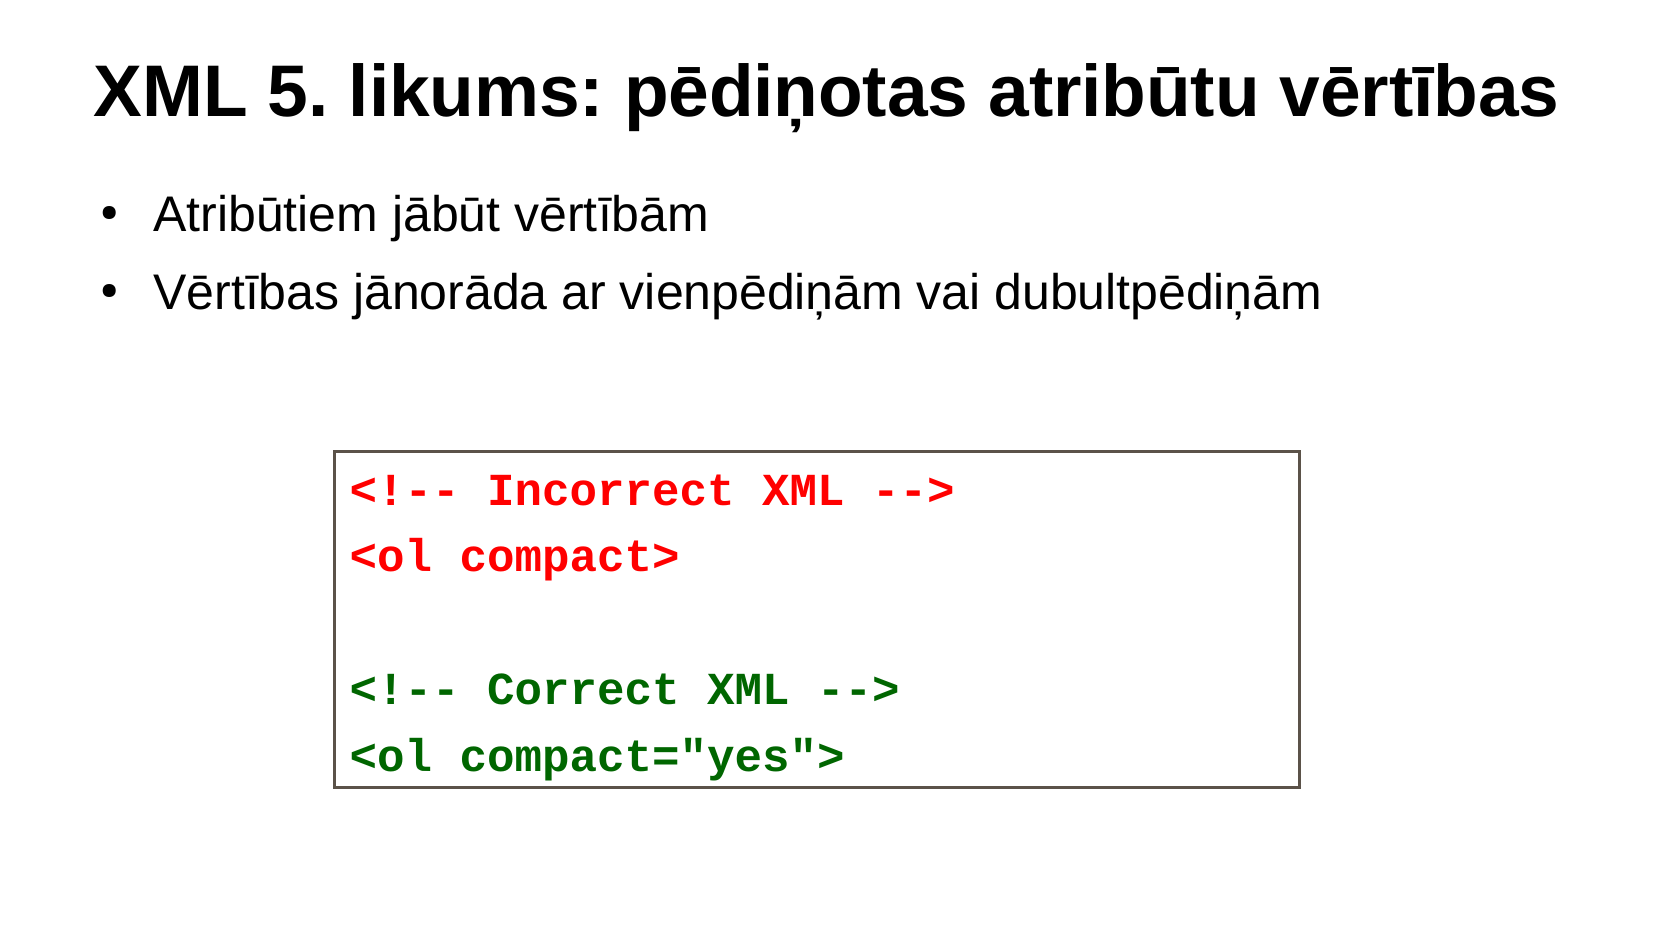

# XML 5. likums: pēdiņotas atribūtu vērtības
Atribūtiem jābūt vērtībām
Vērtības jānorāda ar vienpēdiņām vai dubultpēdiņām
<!-- Incorrect XML -->
<ol compact>
<!-- Correct XML -->
<ol compact="yes">